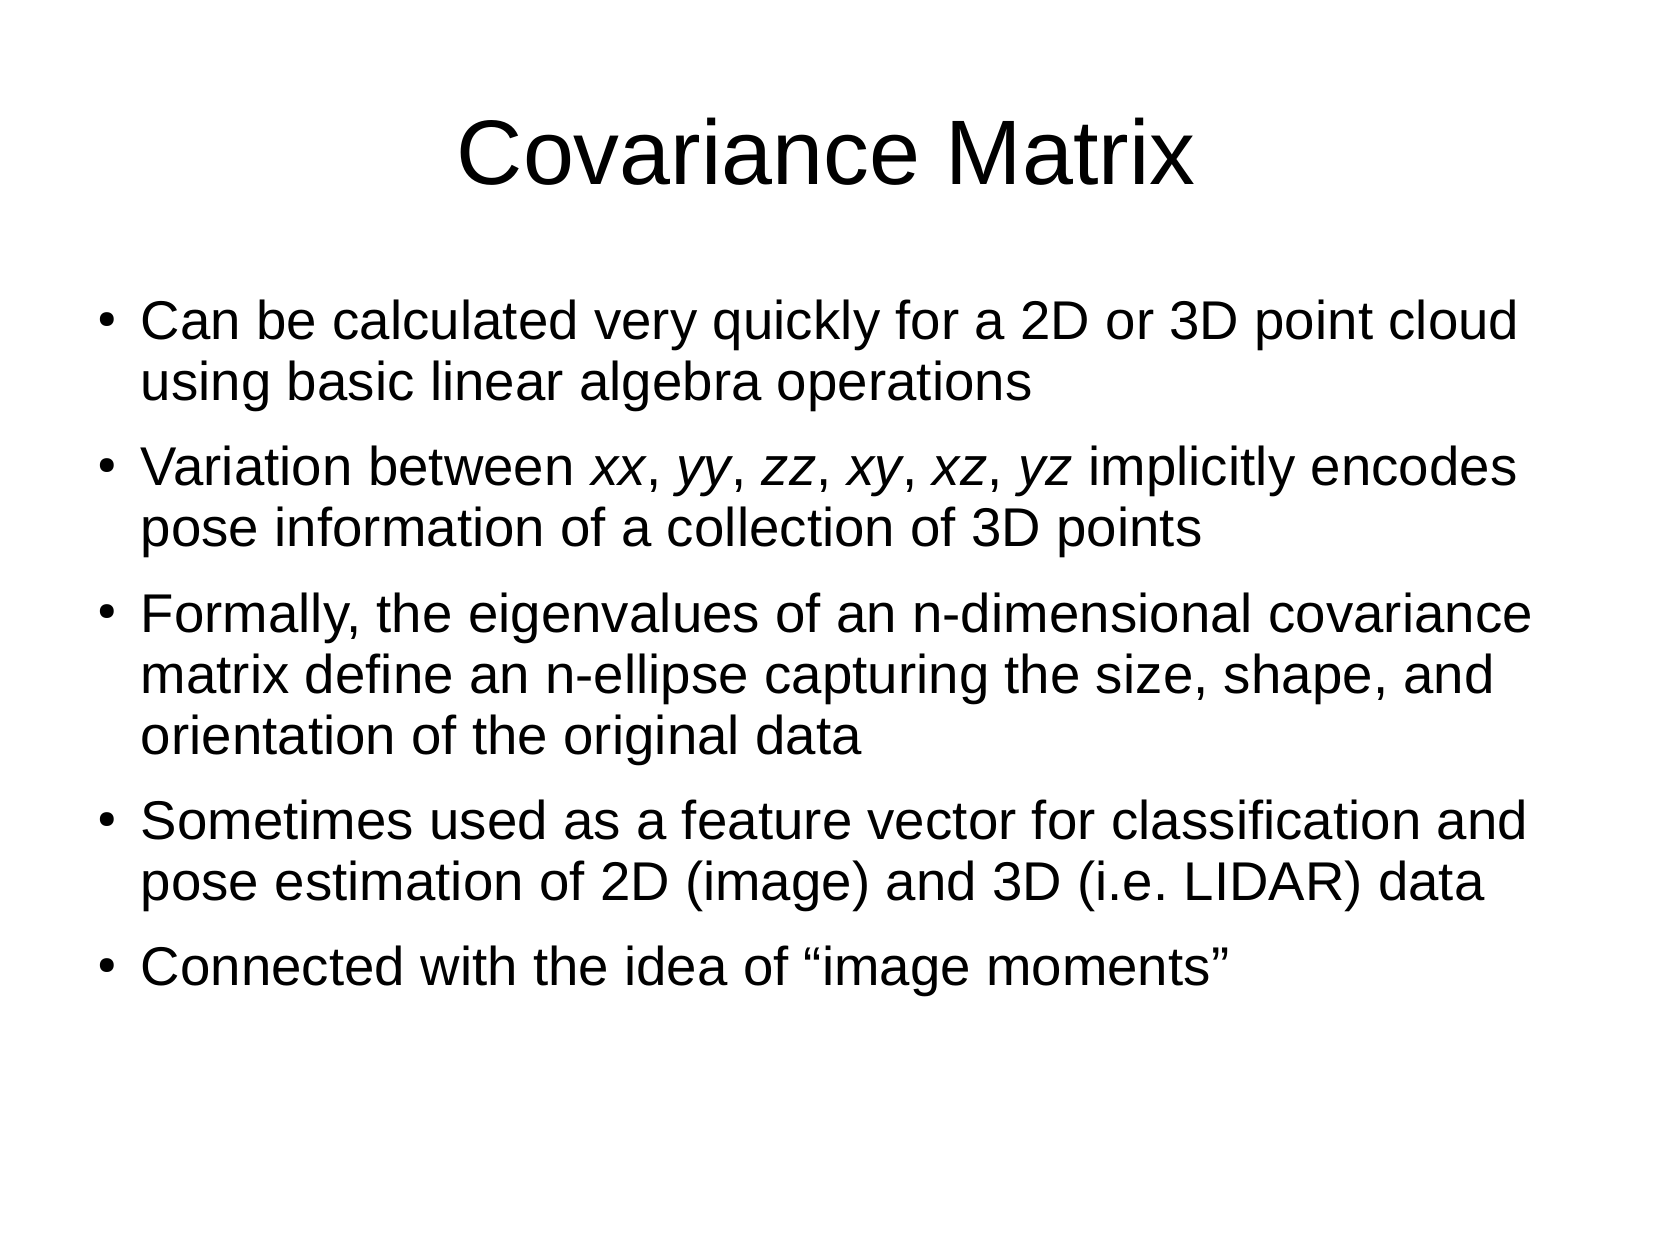

# Covariance Matrix
Can be calculated very quickly for a 2D or 3D point cloud using basic linear algebra operations
Variation between xx, yy, zz, xy, xz, yz implicitly encodes pose information of a collection of 3D points
Formally, the eigenvalues of an n-dimensional covariance matrix define an n-ellipse capturing the size, shape, and orientation of the original data
Sometimes used as a feature vector for classification and pose estimation of 2D (image) and 3D (i.e. LIDAR) data
Connected with the idea of “image moments”